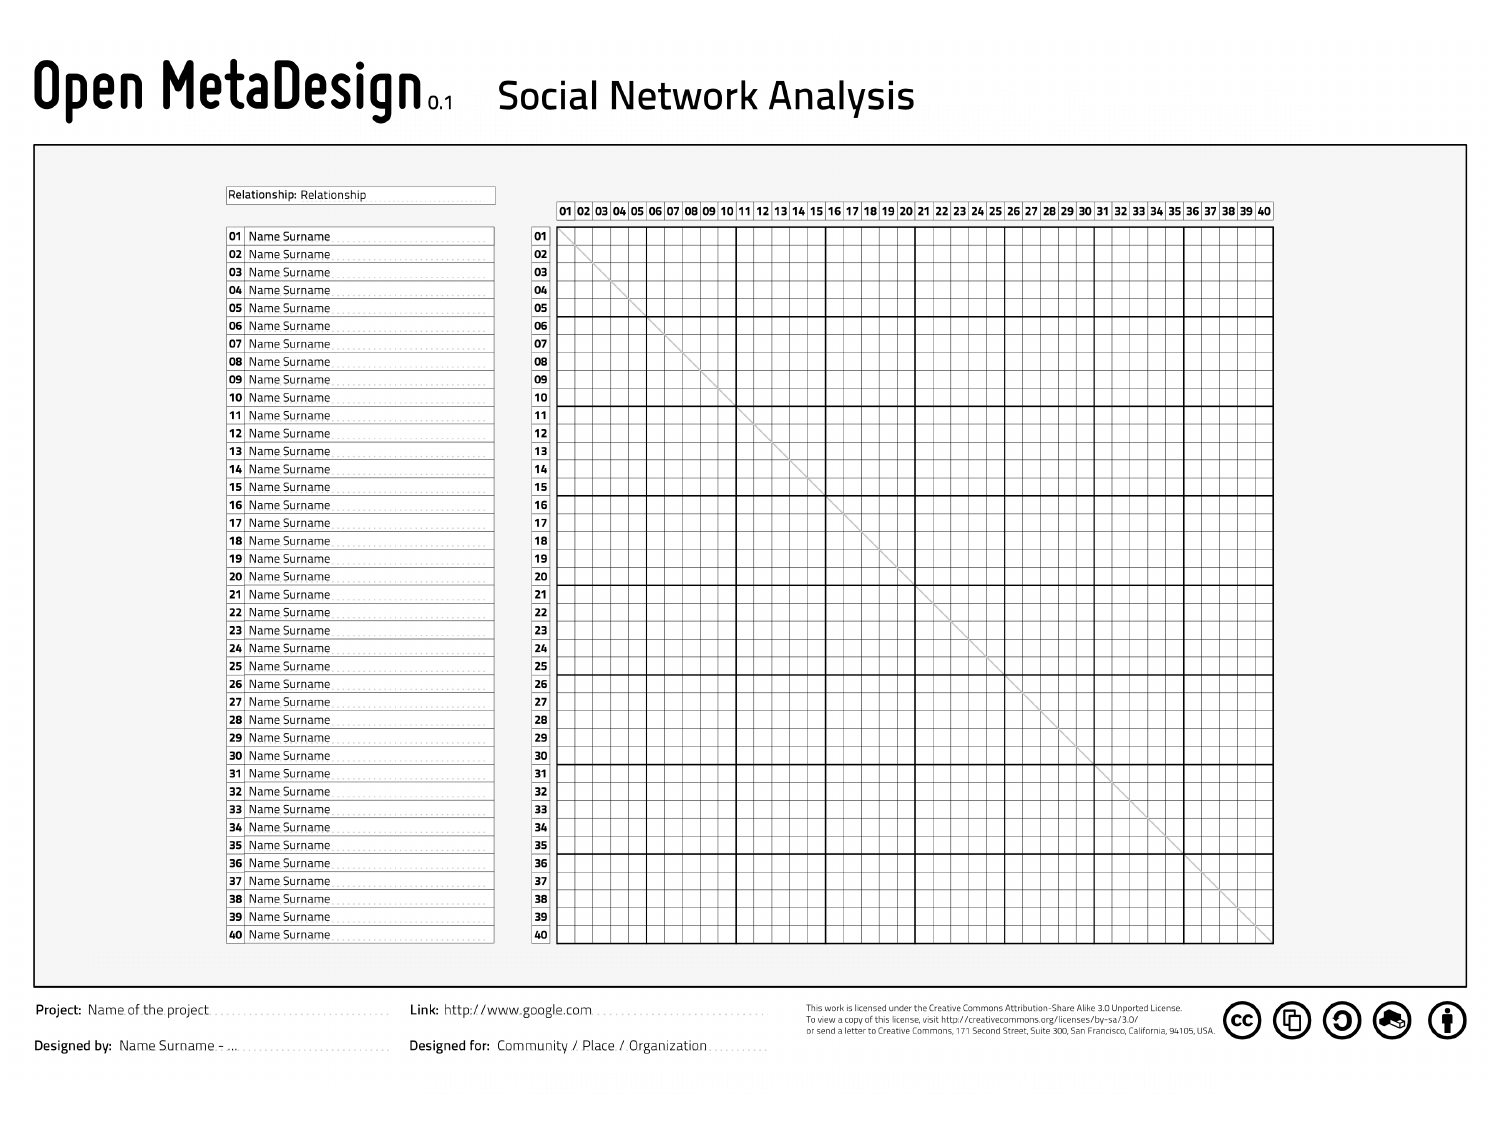

# Community Social Network Analysis
Source: https://github.com/OpenP2PDesignOrg/OpenMetaDesignToolkit/